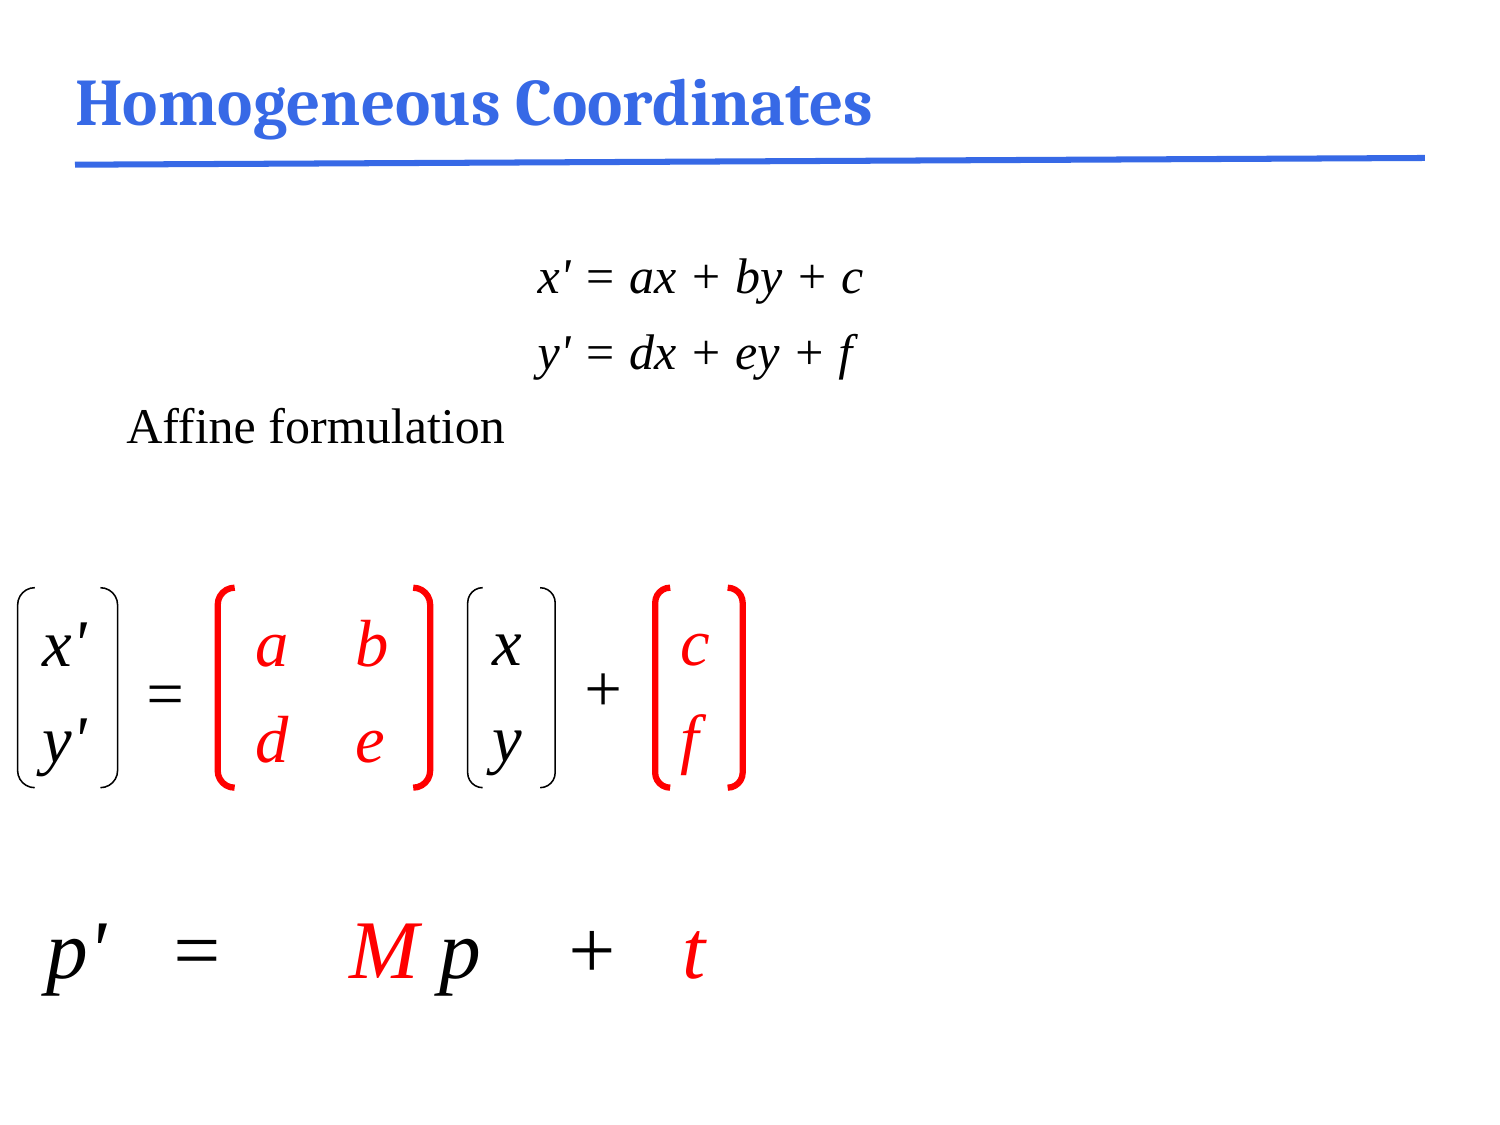

# Homogeneous Coordinates
x' = ax + by + c
y' = dx + ey + f
Affine formulation
x
y
c
f
x'
y'
a b
d e
+
=
p' = M p + t